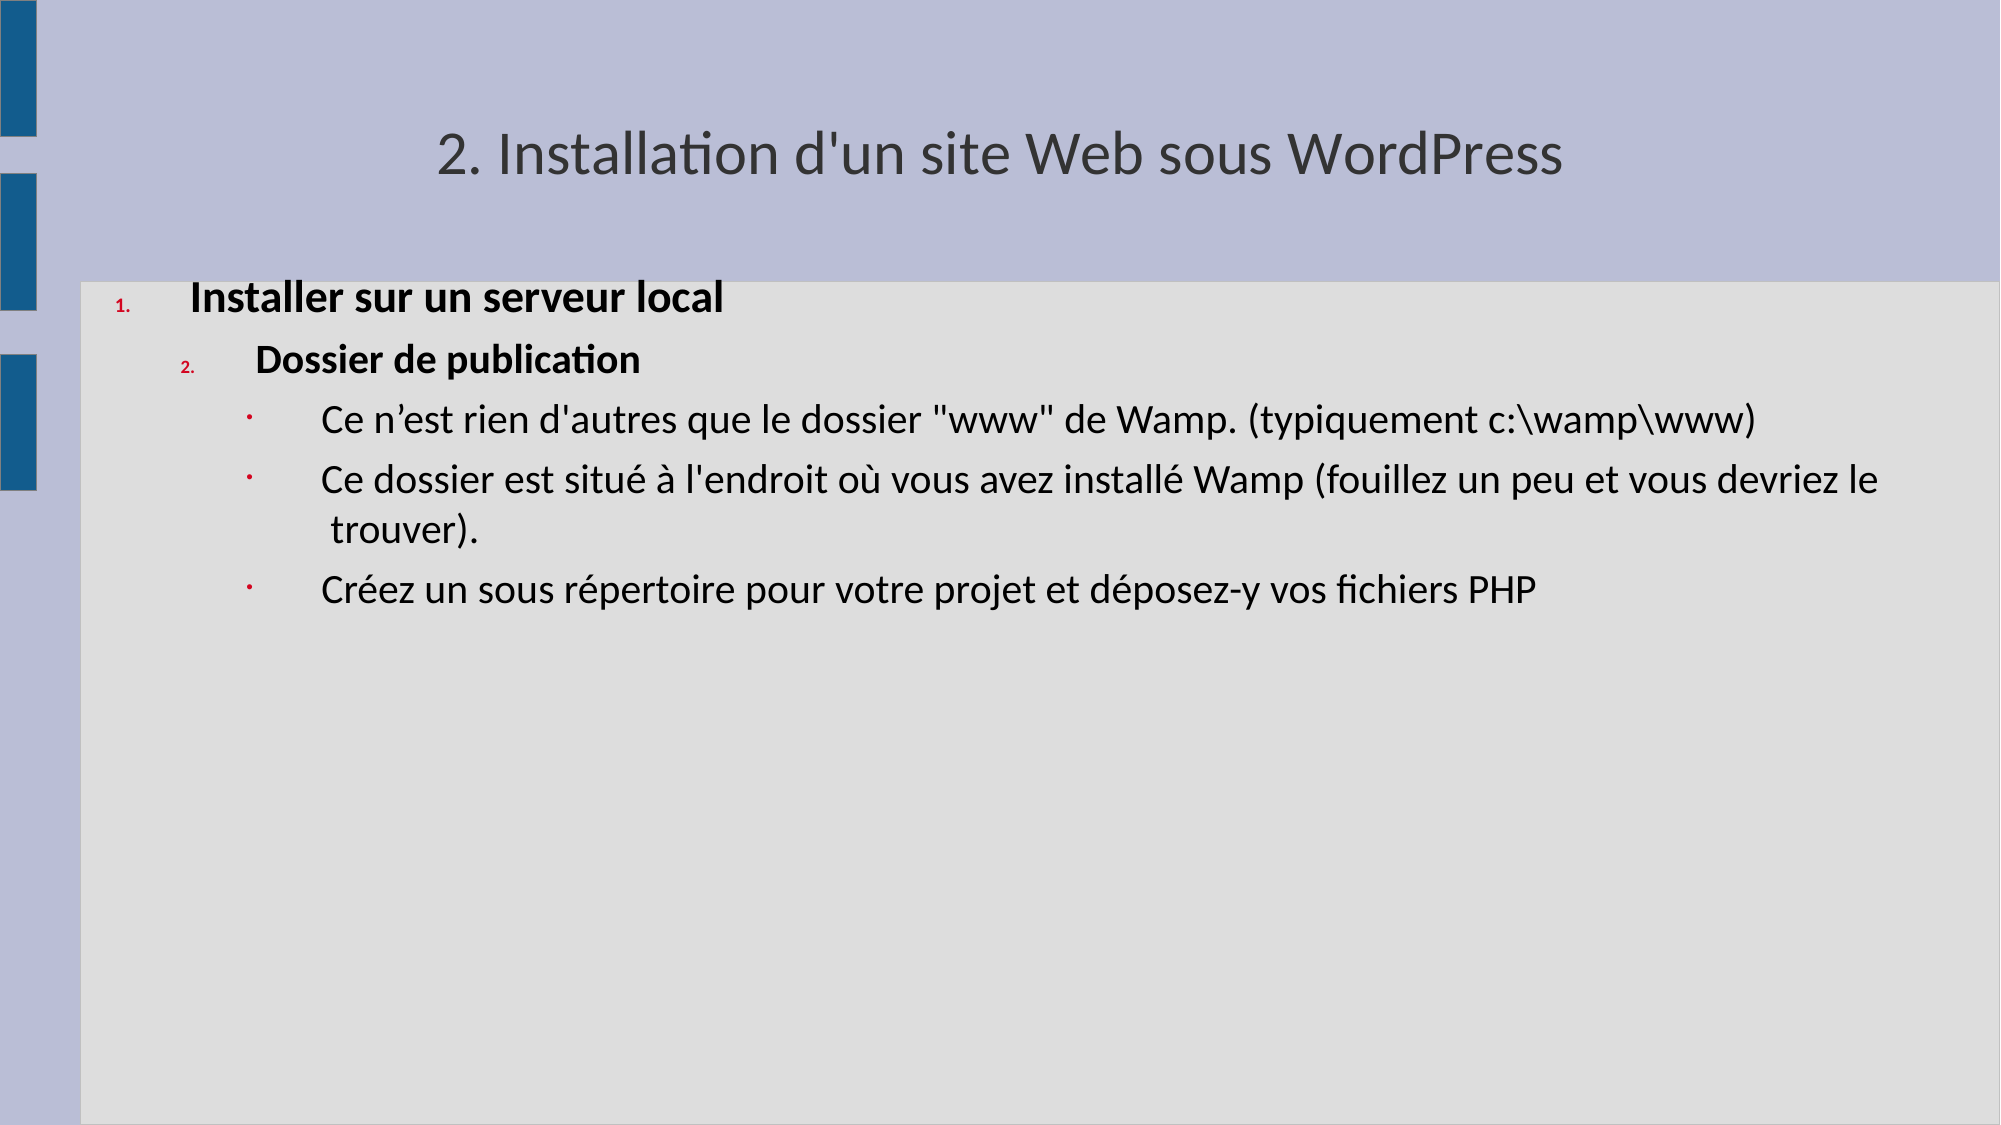

# 2. Installation d'un site Web sous WordPress
Installer sur un serveur local
Dossier de publication
Ce n’est rien d'autres que le dossier "www" de Wamp. (typiquement c:\wamp\www)
Ce dossier est situé à l'endroit où vous avez installé Wamp (fouillez un peu et vous devriez le trouver).
Créez un sous répertoire pour votre projet et déposez-y vos fichiers PHP